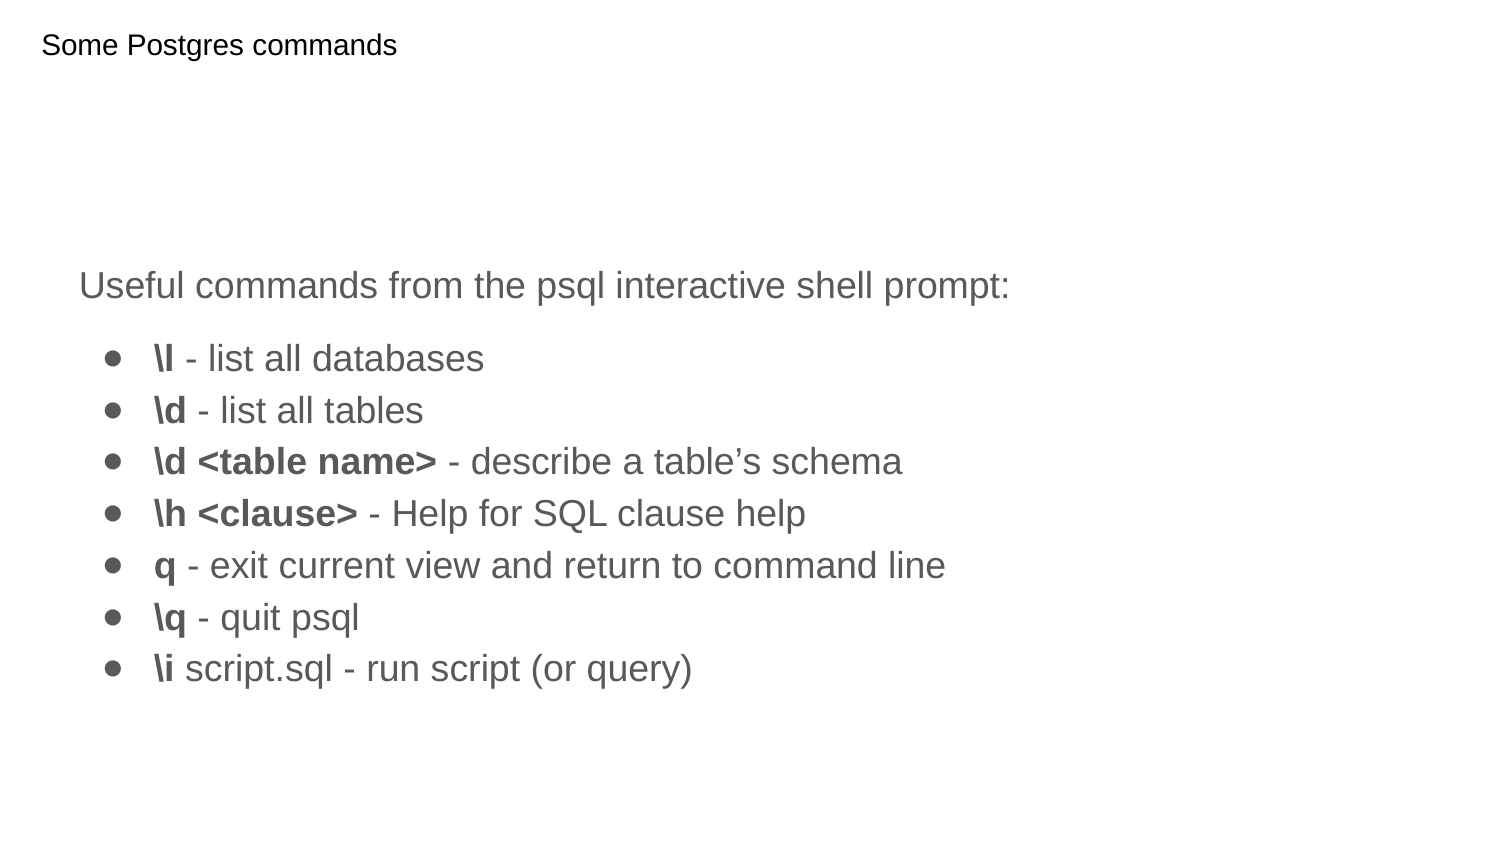

# Some Postgres commands
Useful commands from the psql interactive shell prompt:
\l - list all databases
\d - list all tables
\d <table name> - describe a table’s schema
\h <clause> - Help for SQL clause help
q - exit current view and return to command line
\q - quit psql
\i script.sql - run script (or query)